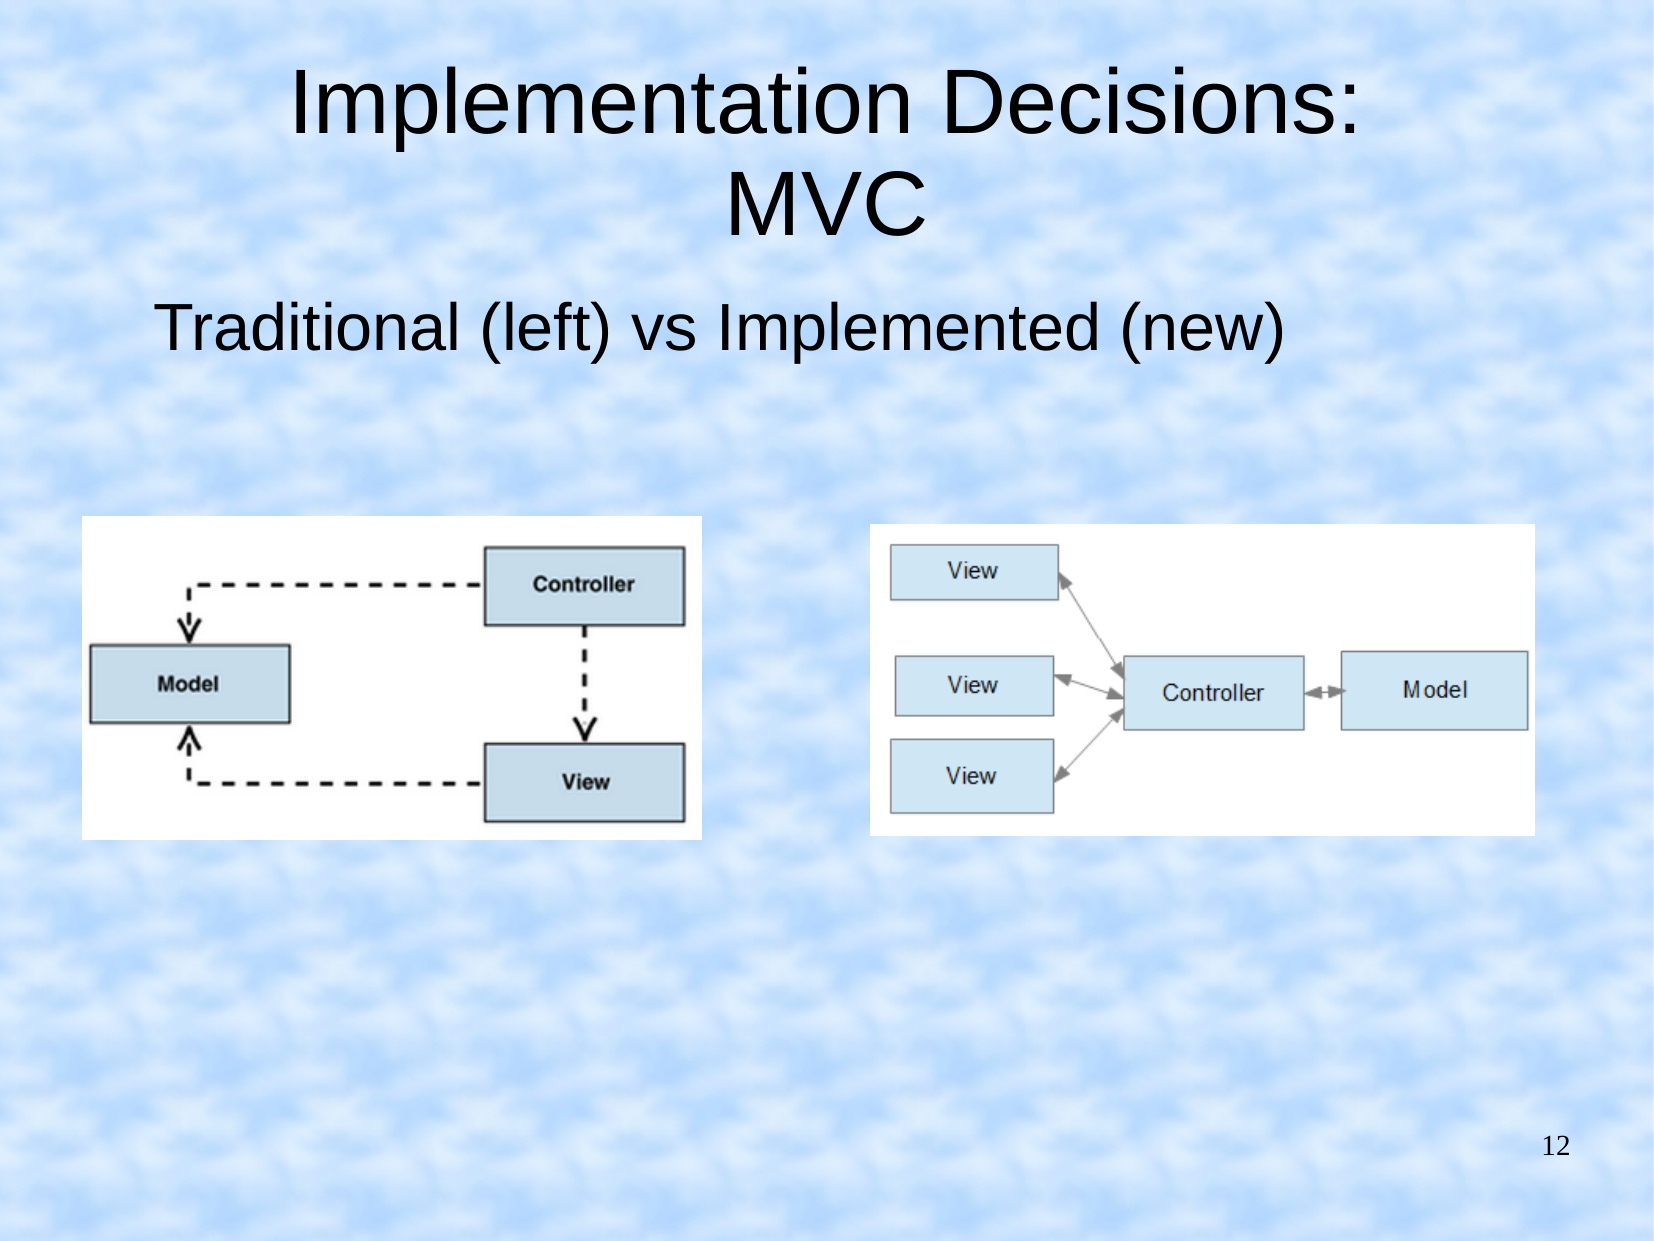

# Implementation Decisions: MVC
Traditional (left) vs Implemented (new)
12